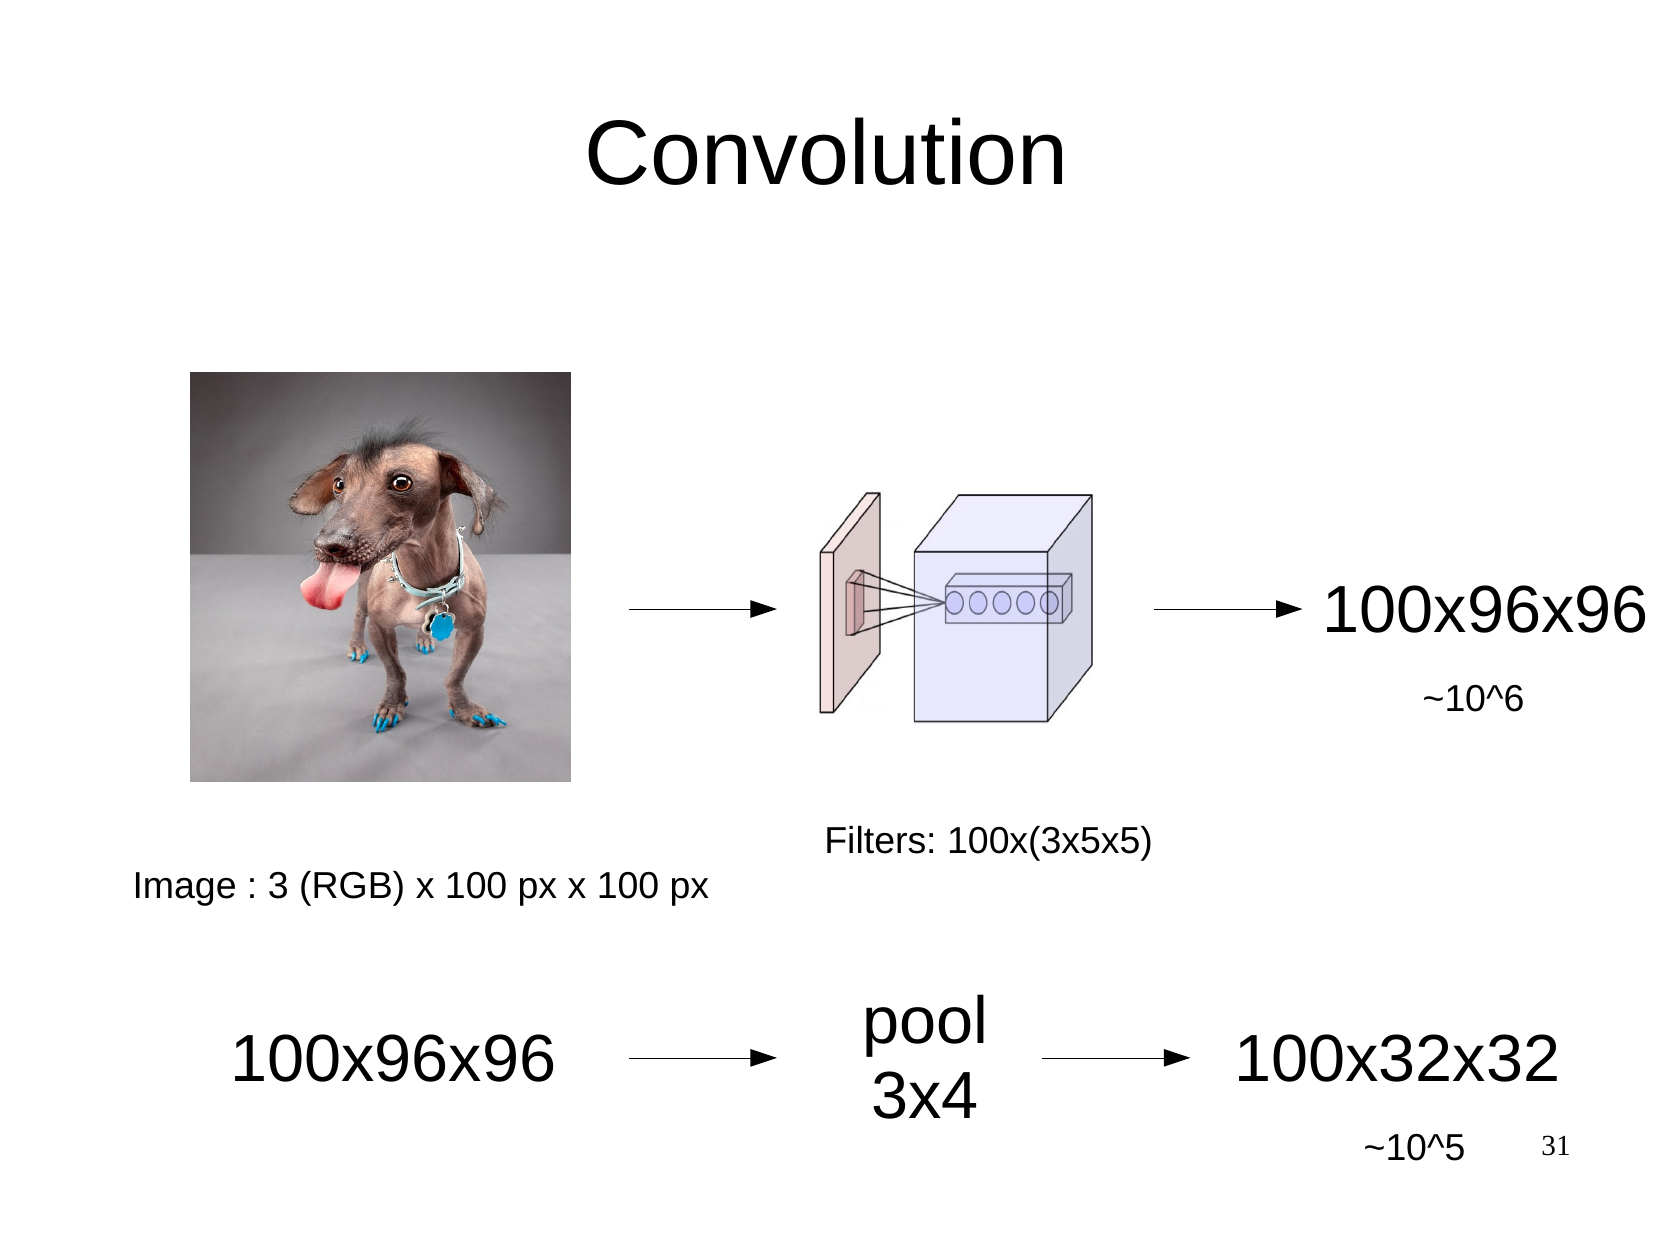

# Convolution
100x96x96
~10^6
Filters: 100x(3x5x5)
Image : 3 (RGB) x 100 px x 100 px
pool
3x4
100x96x96
100x32x32
~10^5
31